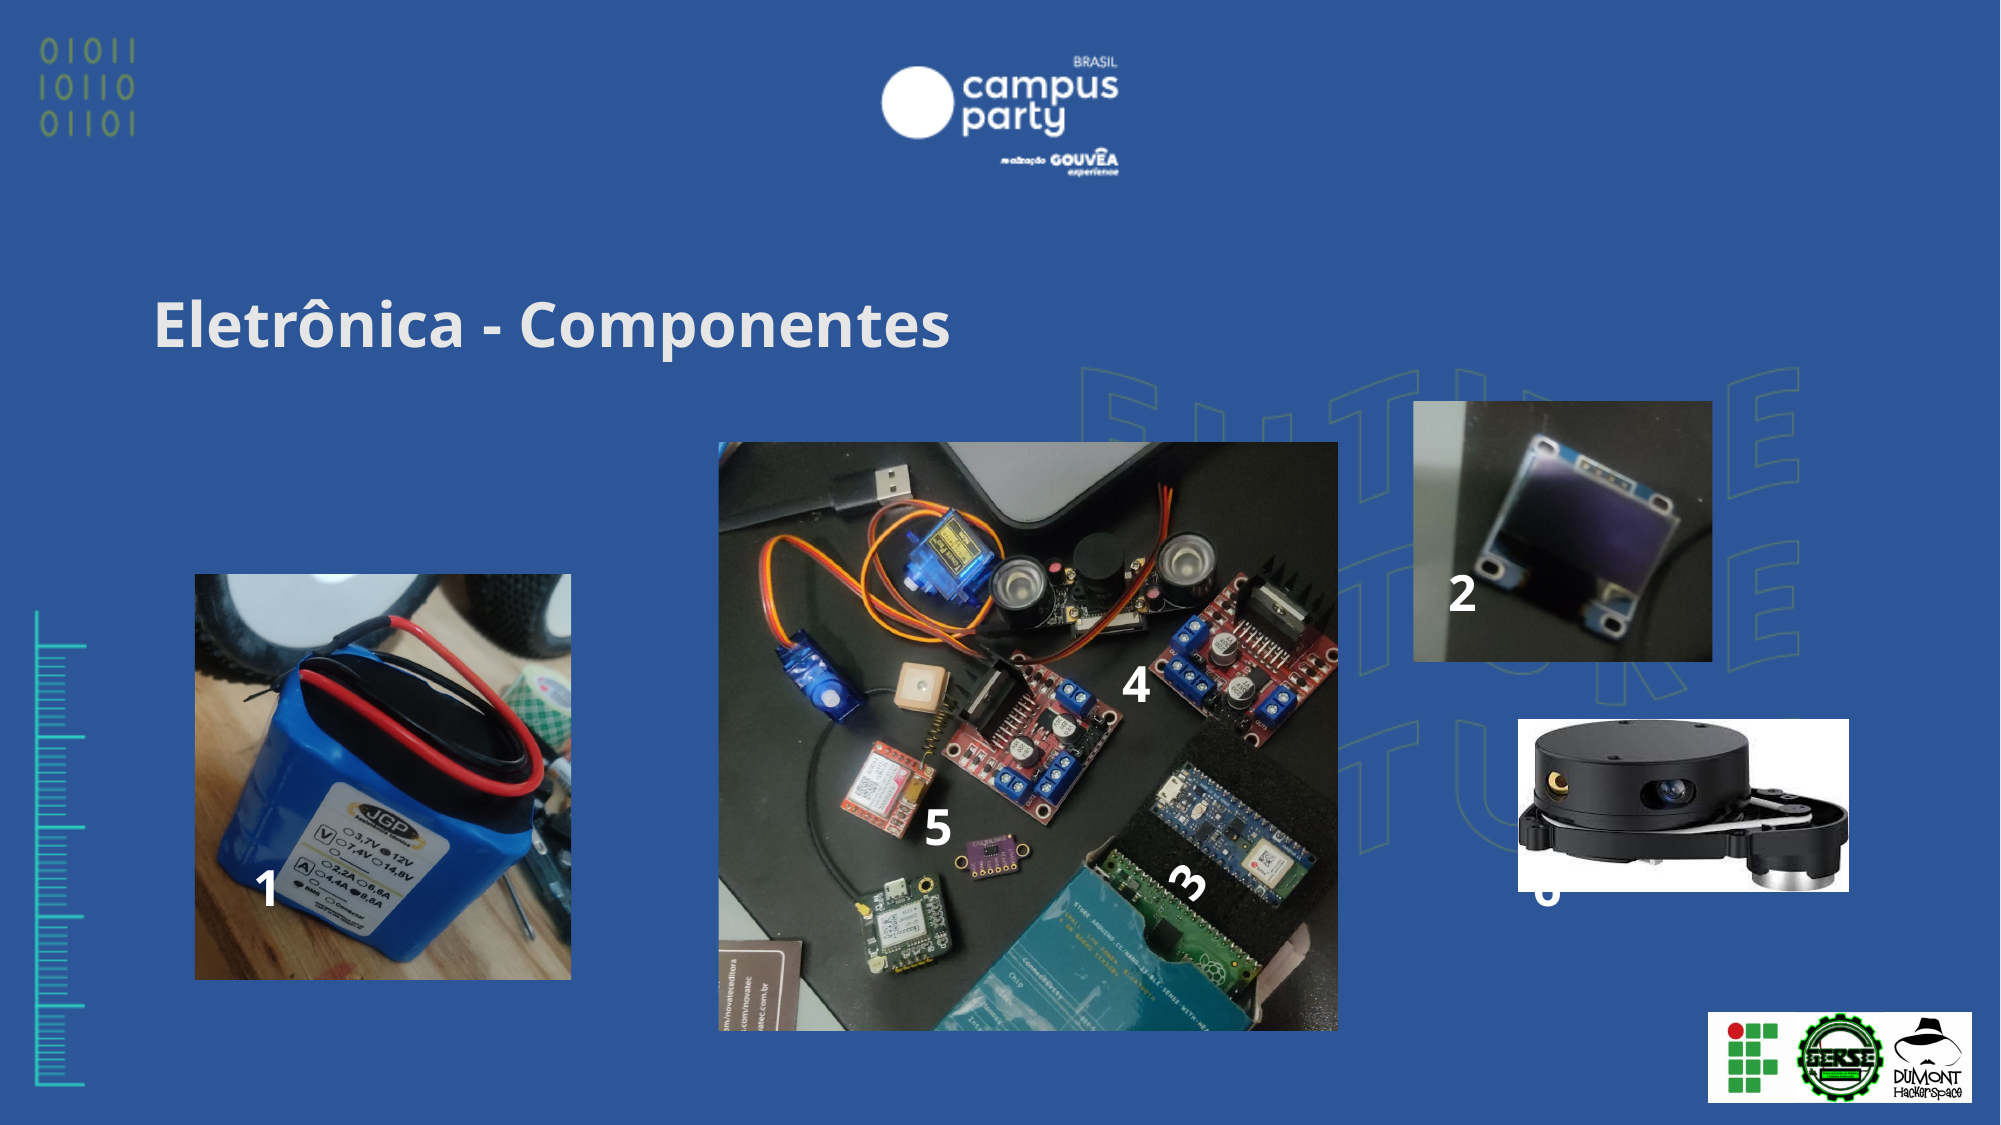

# Eletrônica - Componentes
2
4
5
1
6
3